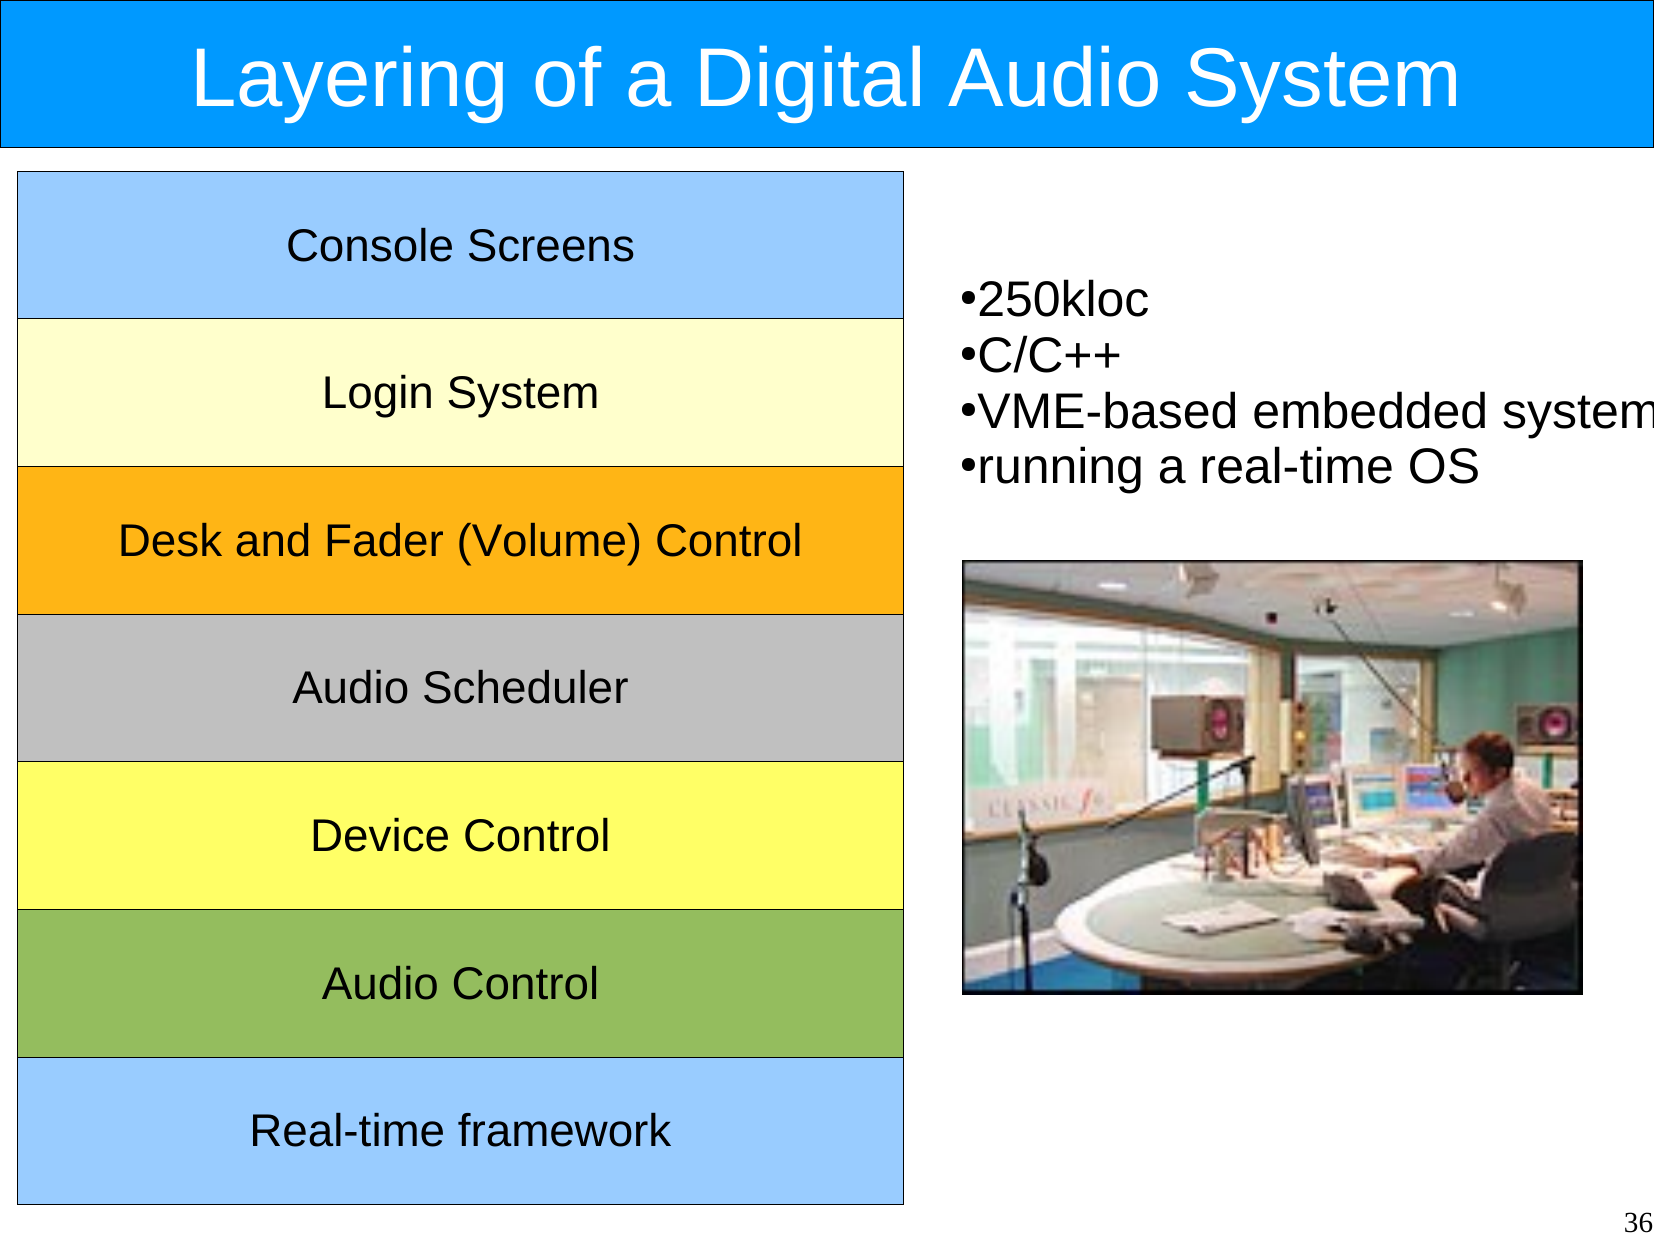

# Layering of a Digital Audio System
Console Screens
250kloc
C/C++
VME-based embedded system
running a real-time OS
Login System
Desk and Fader (Volume) Control
Audio Scheduler
Device Control
Audio Control
Real-time framework
36